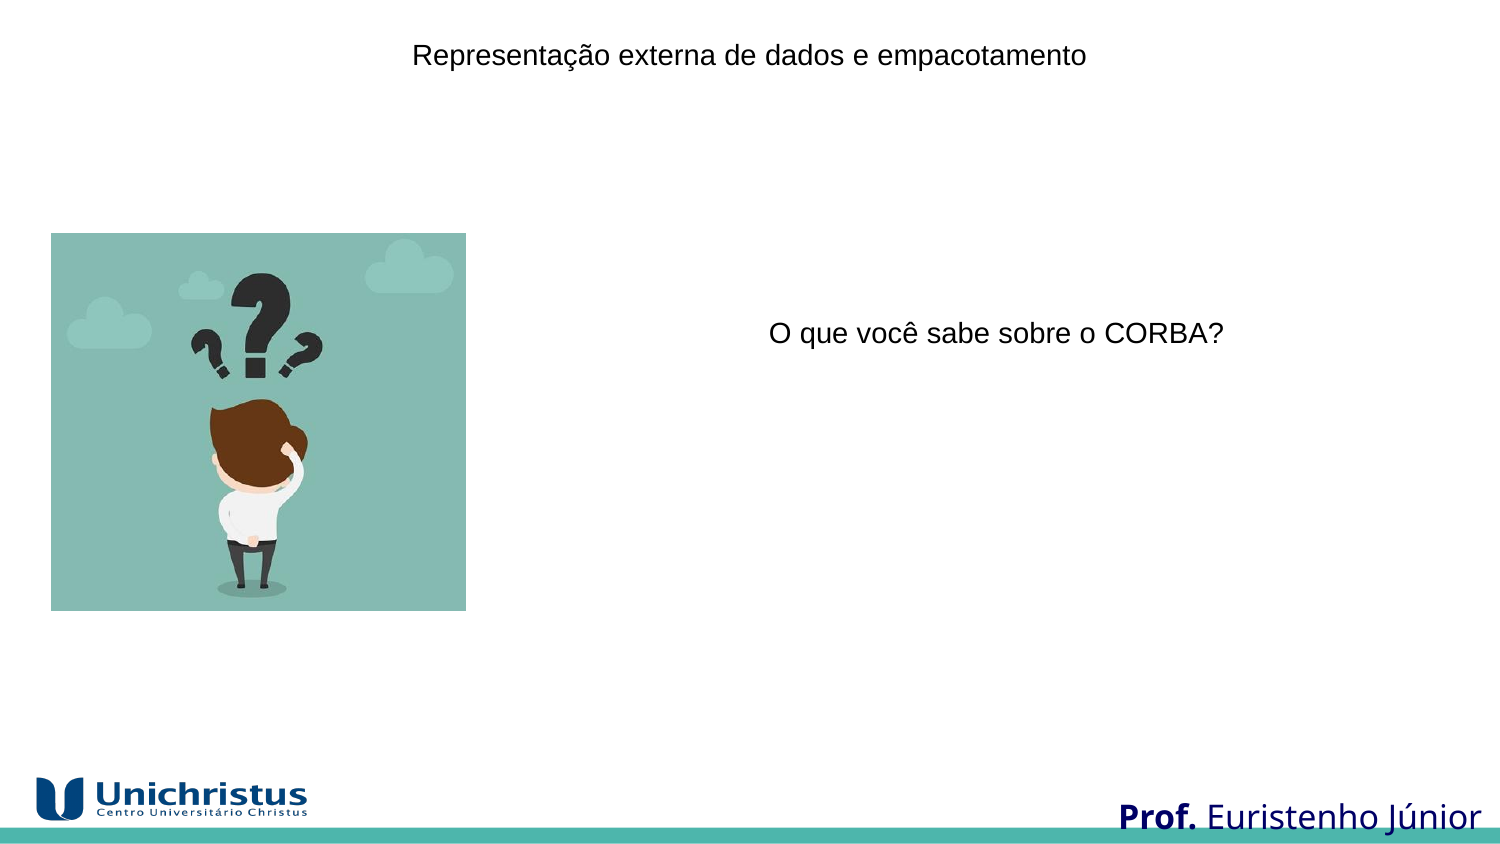

# Representação externa de dados e empacotamento
O que você sabe sobre o CORBA?